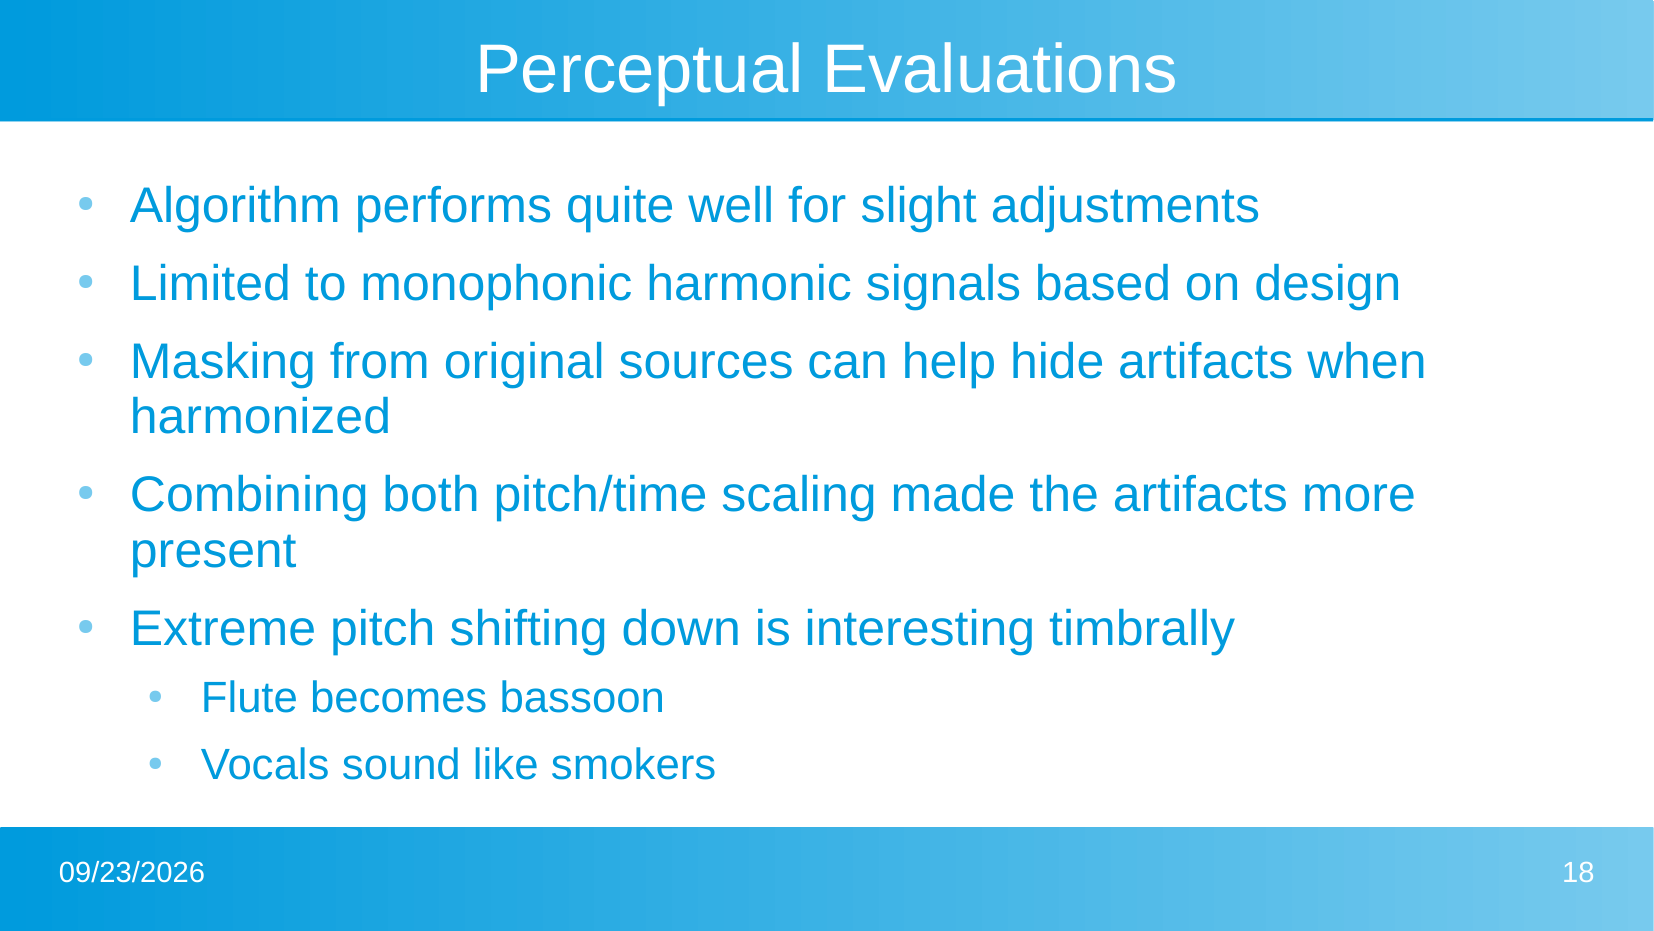

# Perceptual Evaluations
Algorithm performs quite well for slight adjustments
Limited to monophonic harmonic signals based on design
Masking from original sources can help hide artifacts when harmonized
Combining both pitch/time scaling made the artifacts more present
Extreme pitch shifting down is interesting timbrally
Flute becomes bassoon
Vocals sound like smokers
18